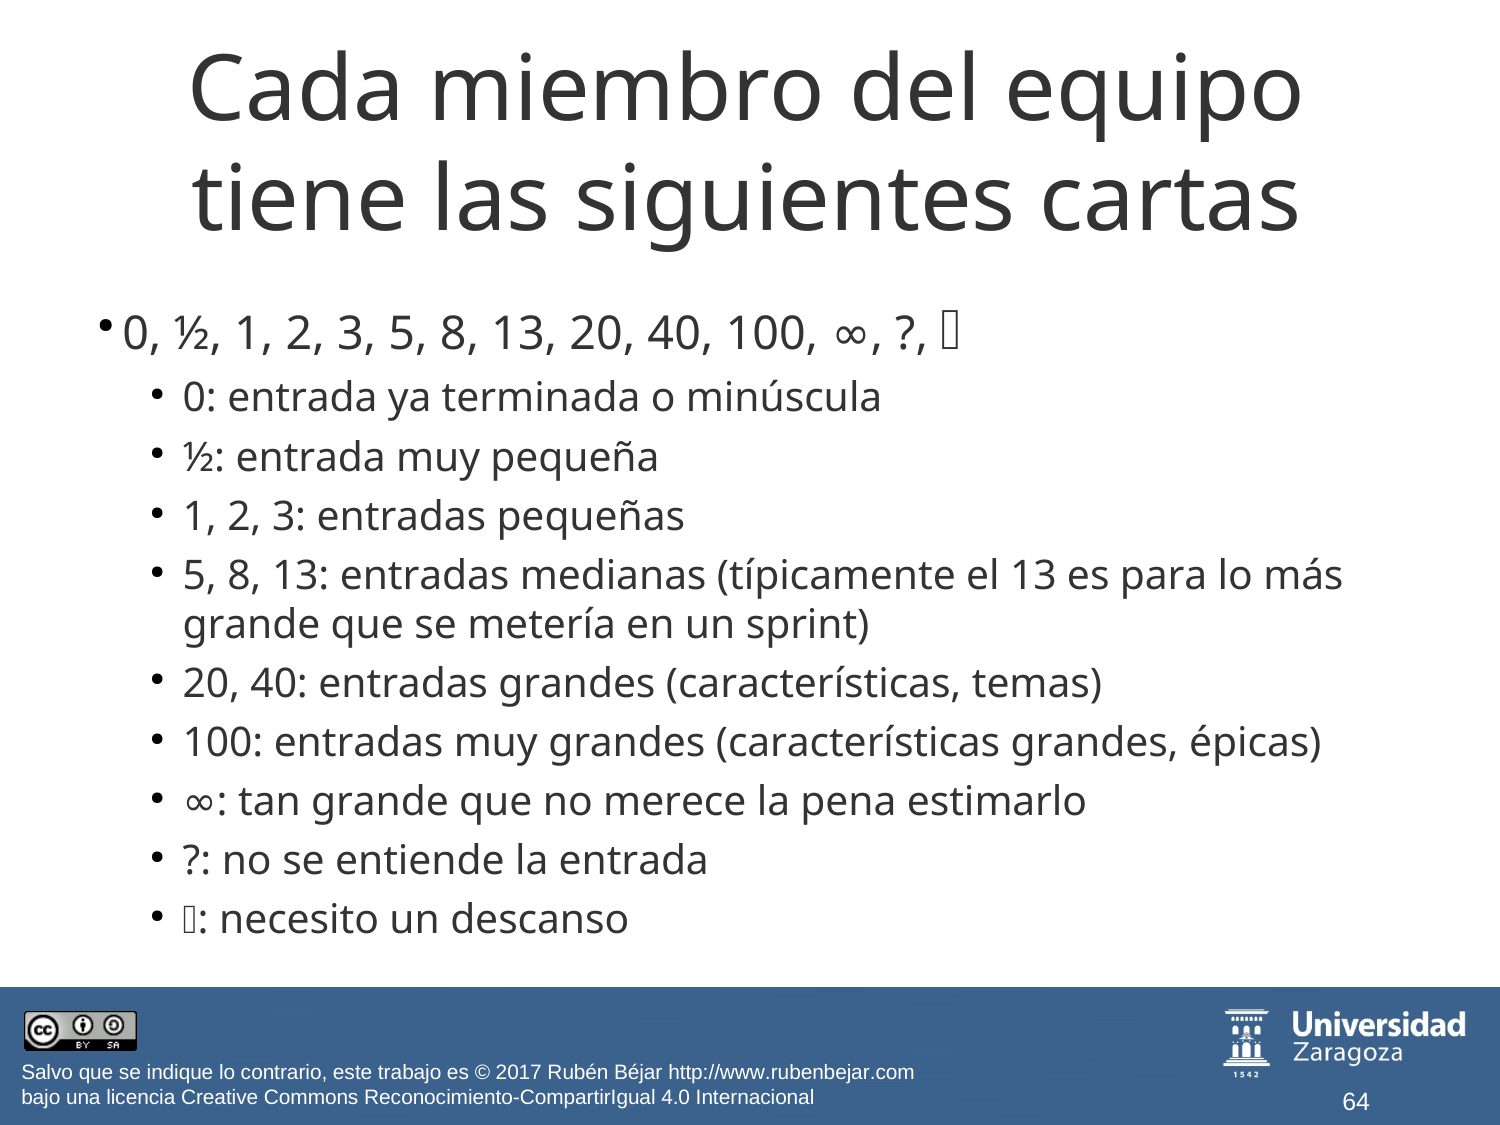

# Cada miembro del equipo tiene las siguientes cartas
0, ½, 1, 2, 3, 5, 8, 13, 20, 40, 100, ∞, ?, 
0: entrada ya terminada o minúscula
½: entrada muy pequeña
1, 2, 3: entradas pequeñas
5, 8, 13: entradas medianas (típicamente el 13 es para lo más grande que se metería en un sprint)
20, 40: entradas grandes (características, temas)
100: entradas muy grandes (características grandes, épicas)
∞: tan grande que no merece la pena estimarlo
?: no se entiende la entrada
: necesito un descanso